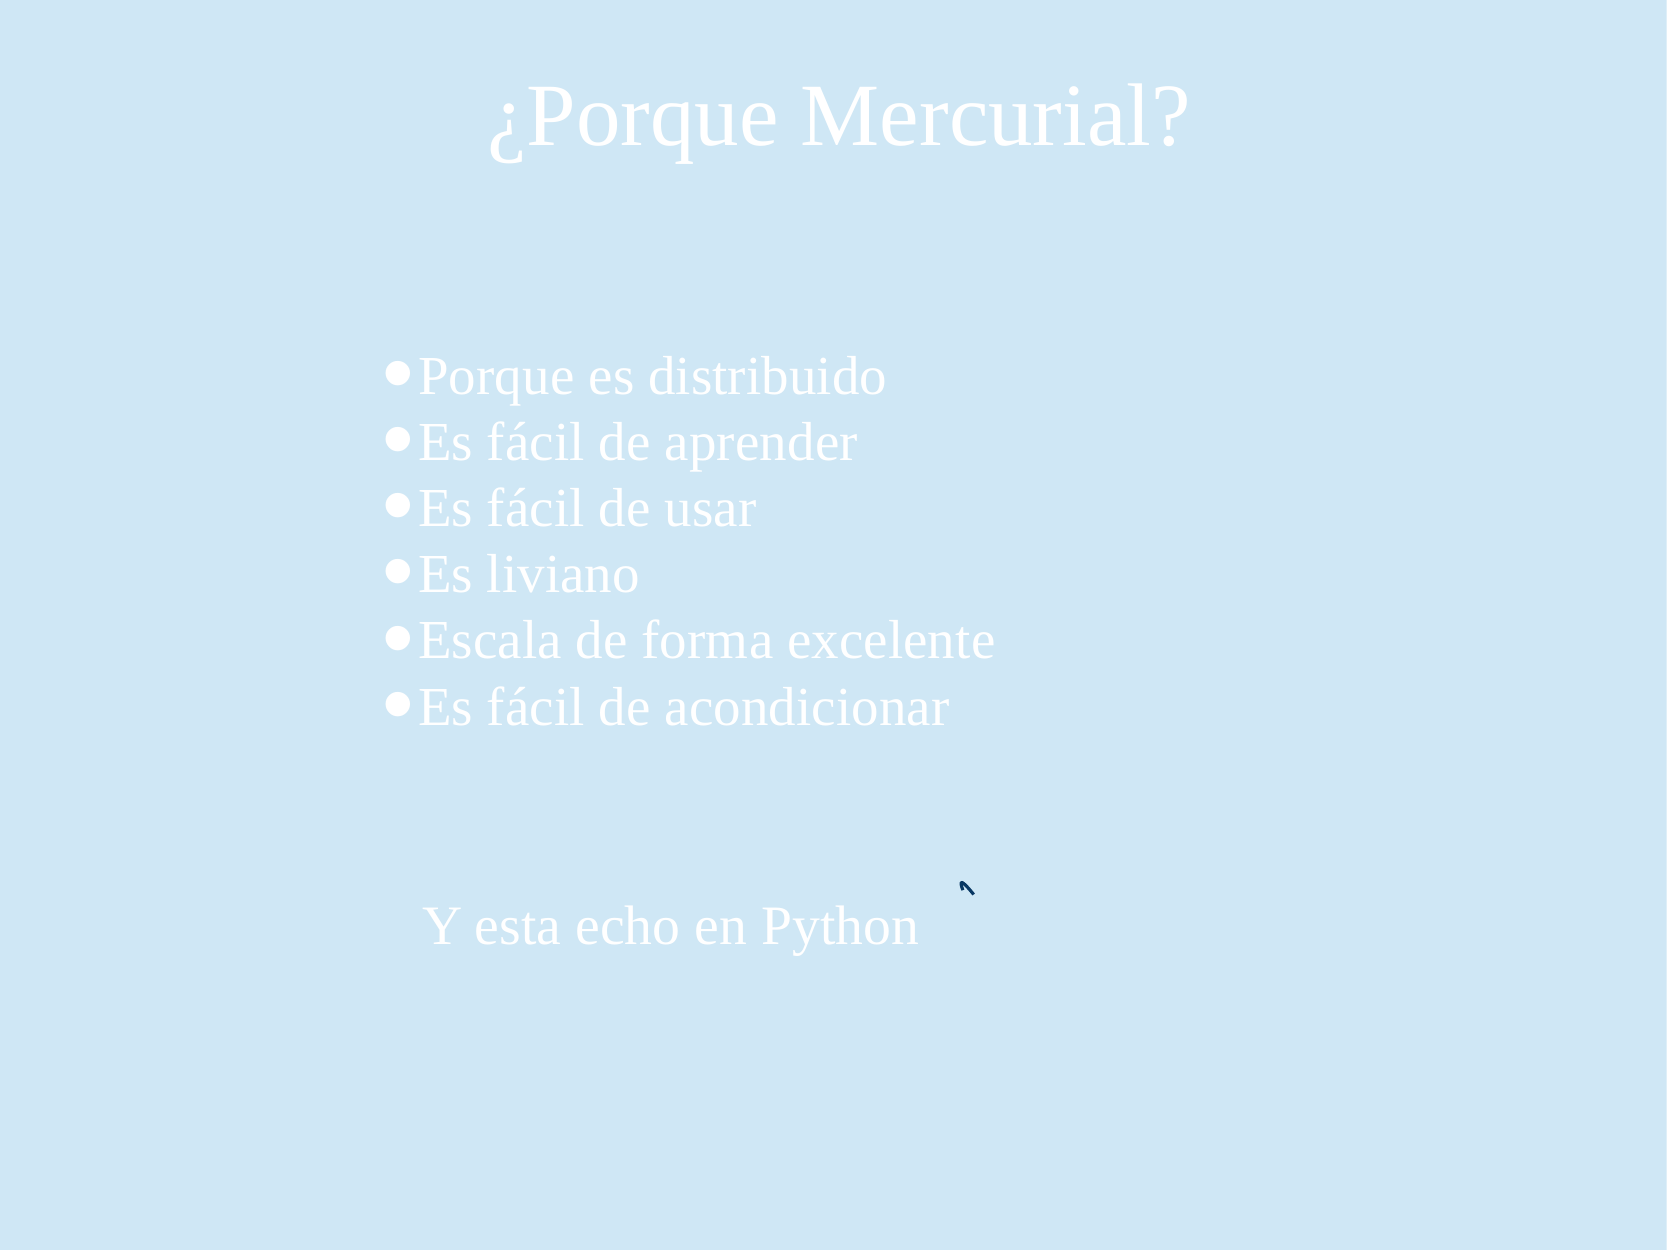

# ¿Porque Mercurial?
Porque es distribuido
Es fácil de aprender
Es fácil de usar
Es liviano
Escala de forma excelente
Es fácil de acondicionar
Y esta echo en Python